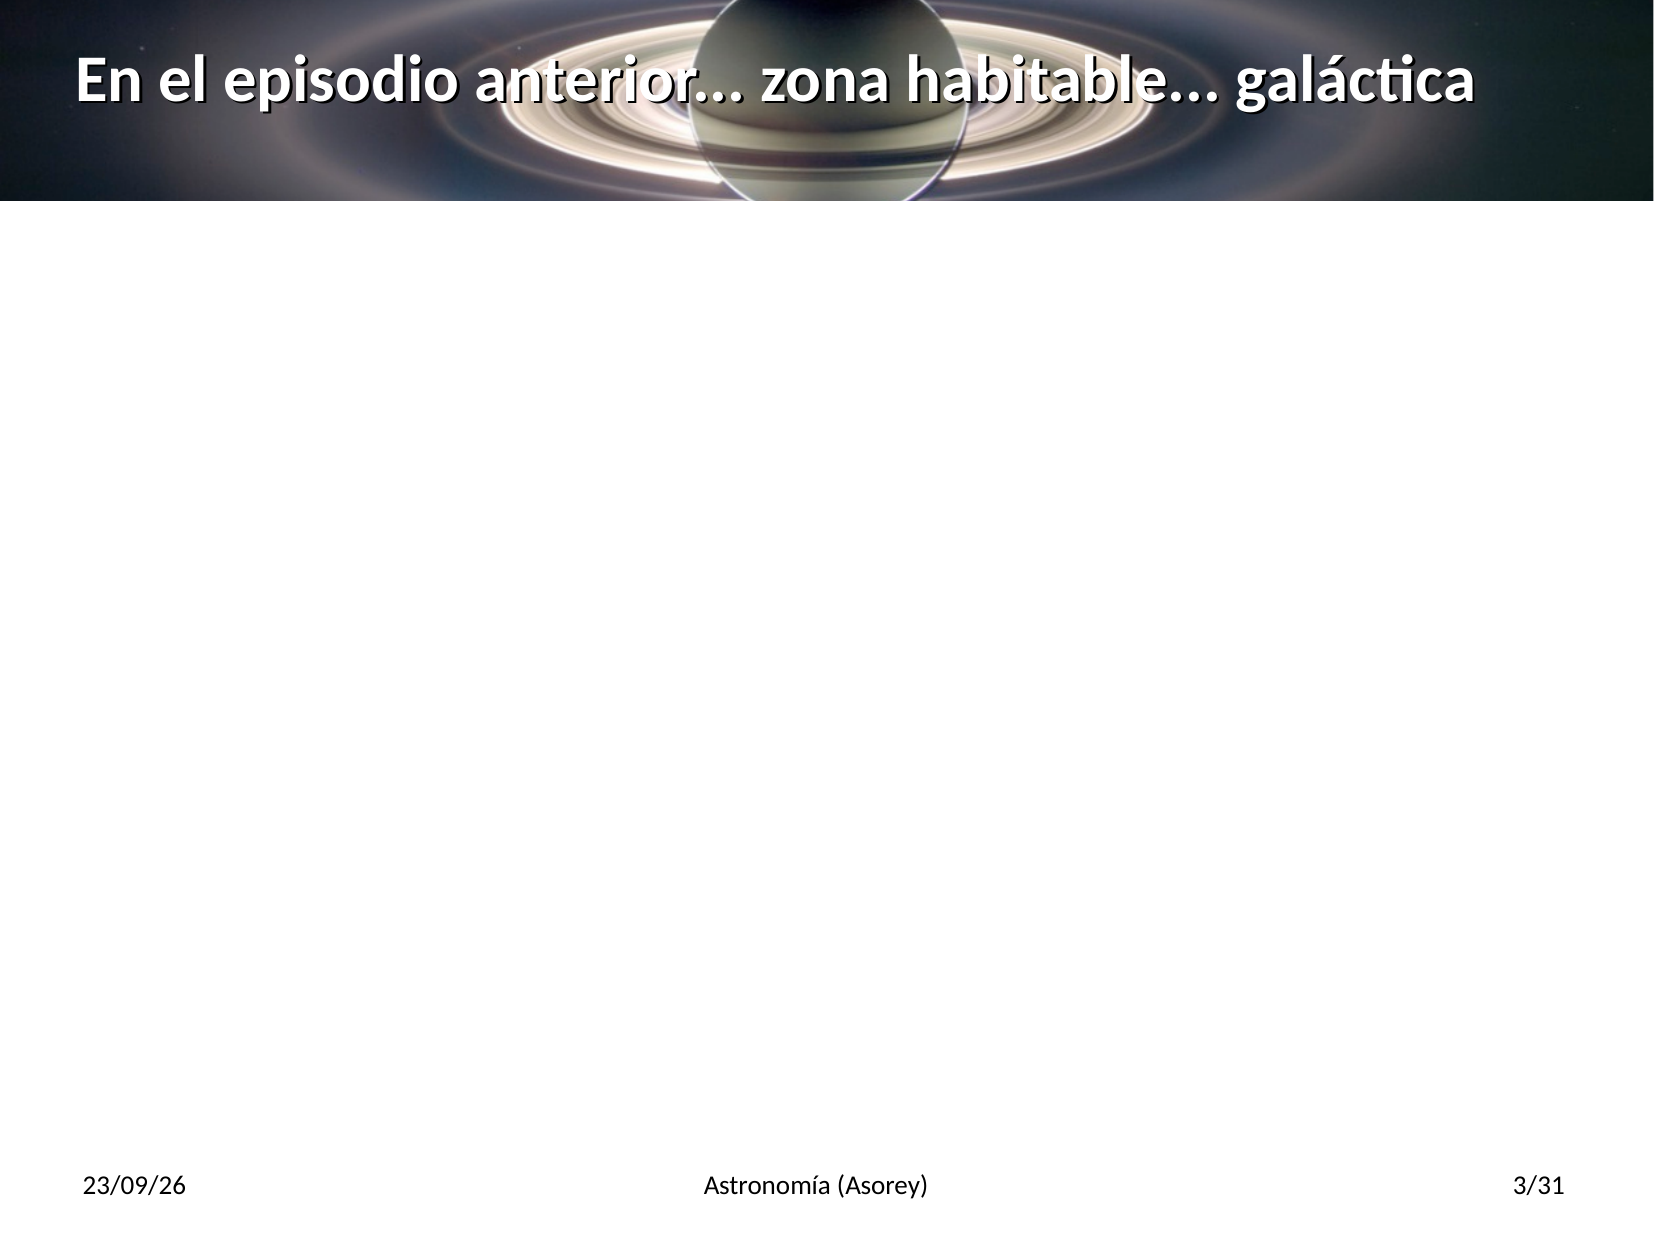

# En el episodio anterior... zona habitable... galáctica
Astronomía (Asorey)
3